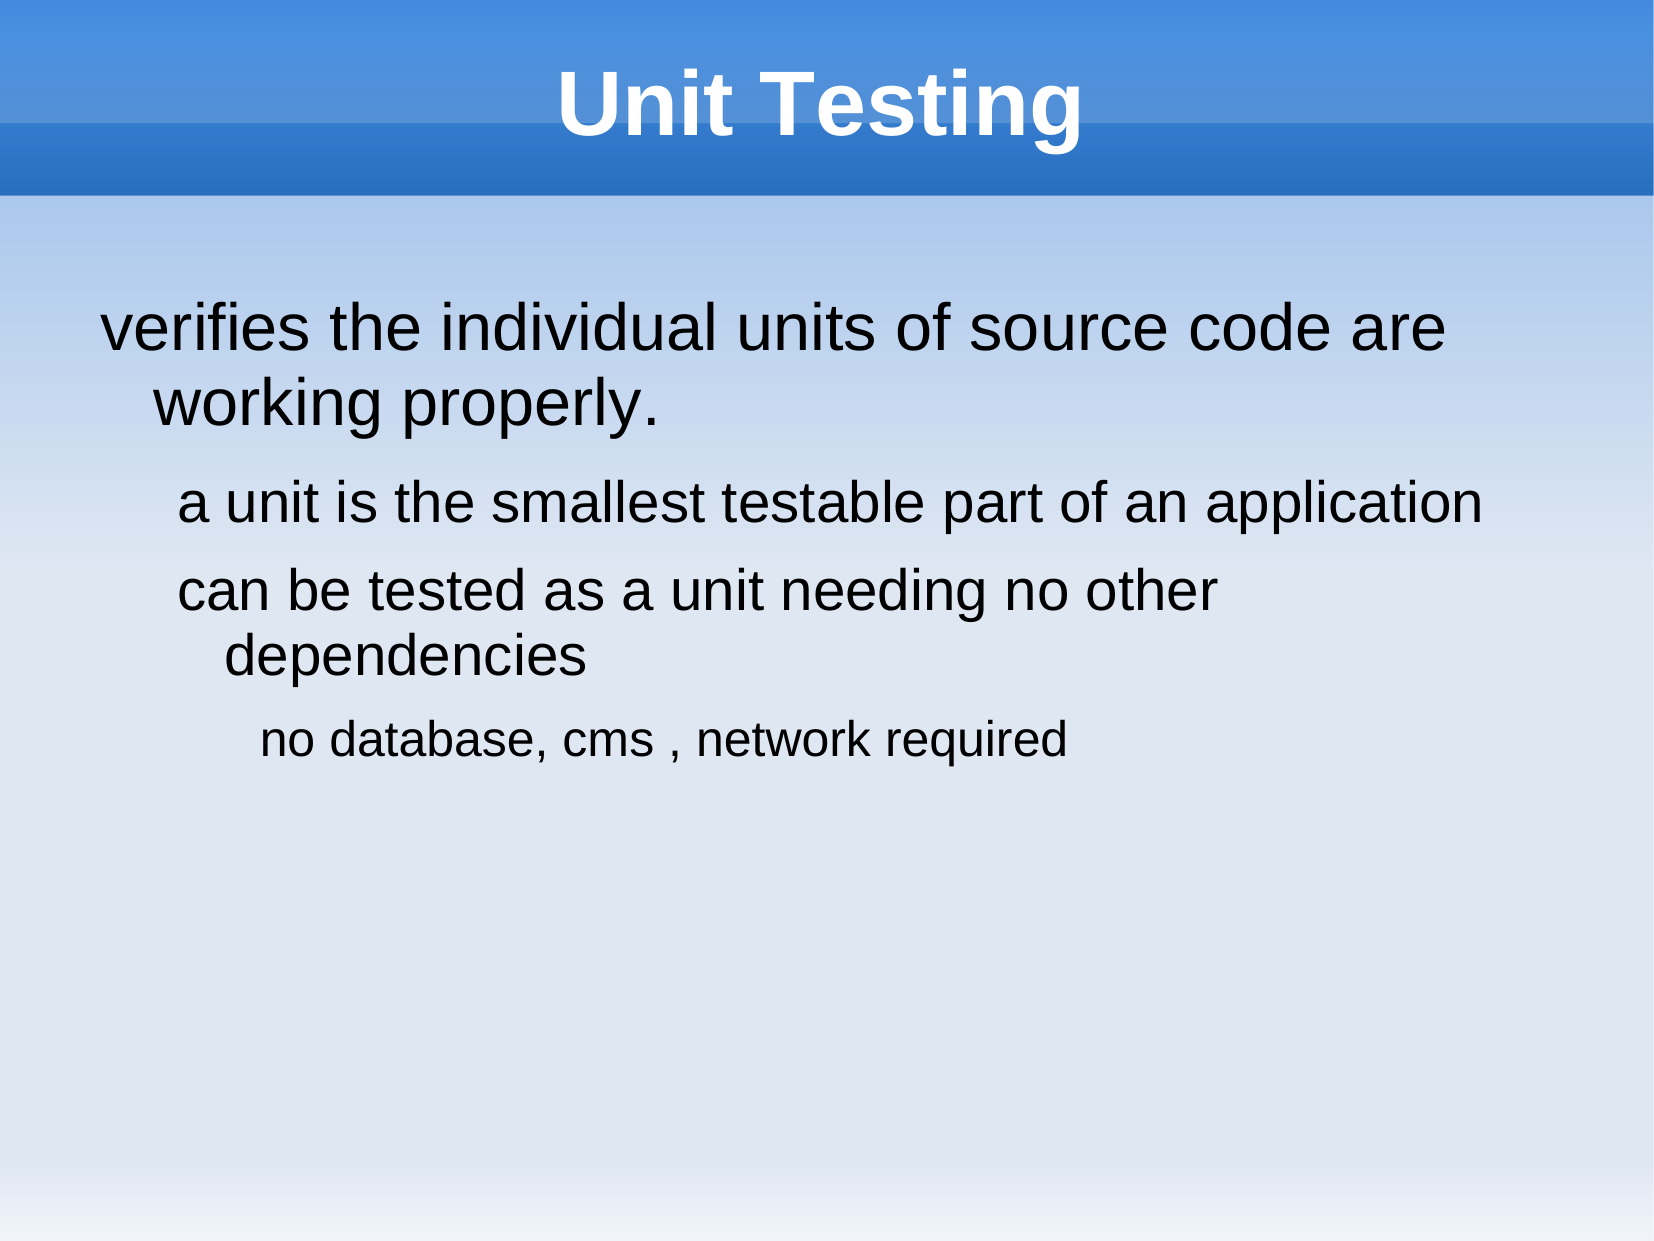

# Unit Testing
verifies the individual units of source code are working properly.
a unit is the smallest testable part of an application
can be tested as a unit needing no other dependencies
no database, cms , network required